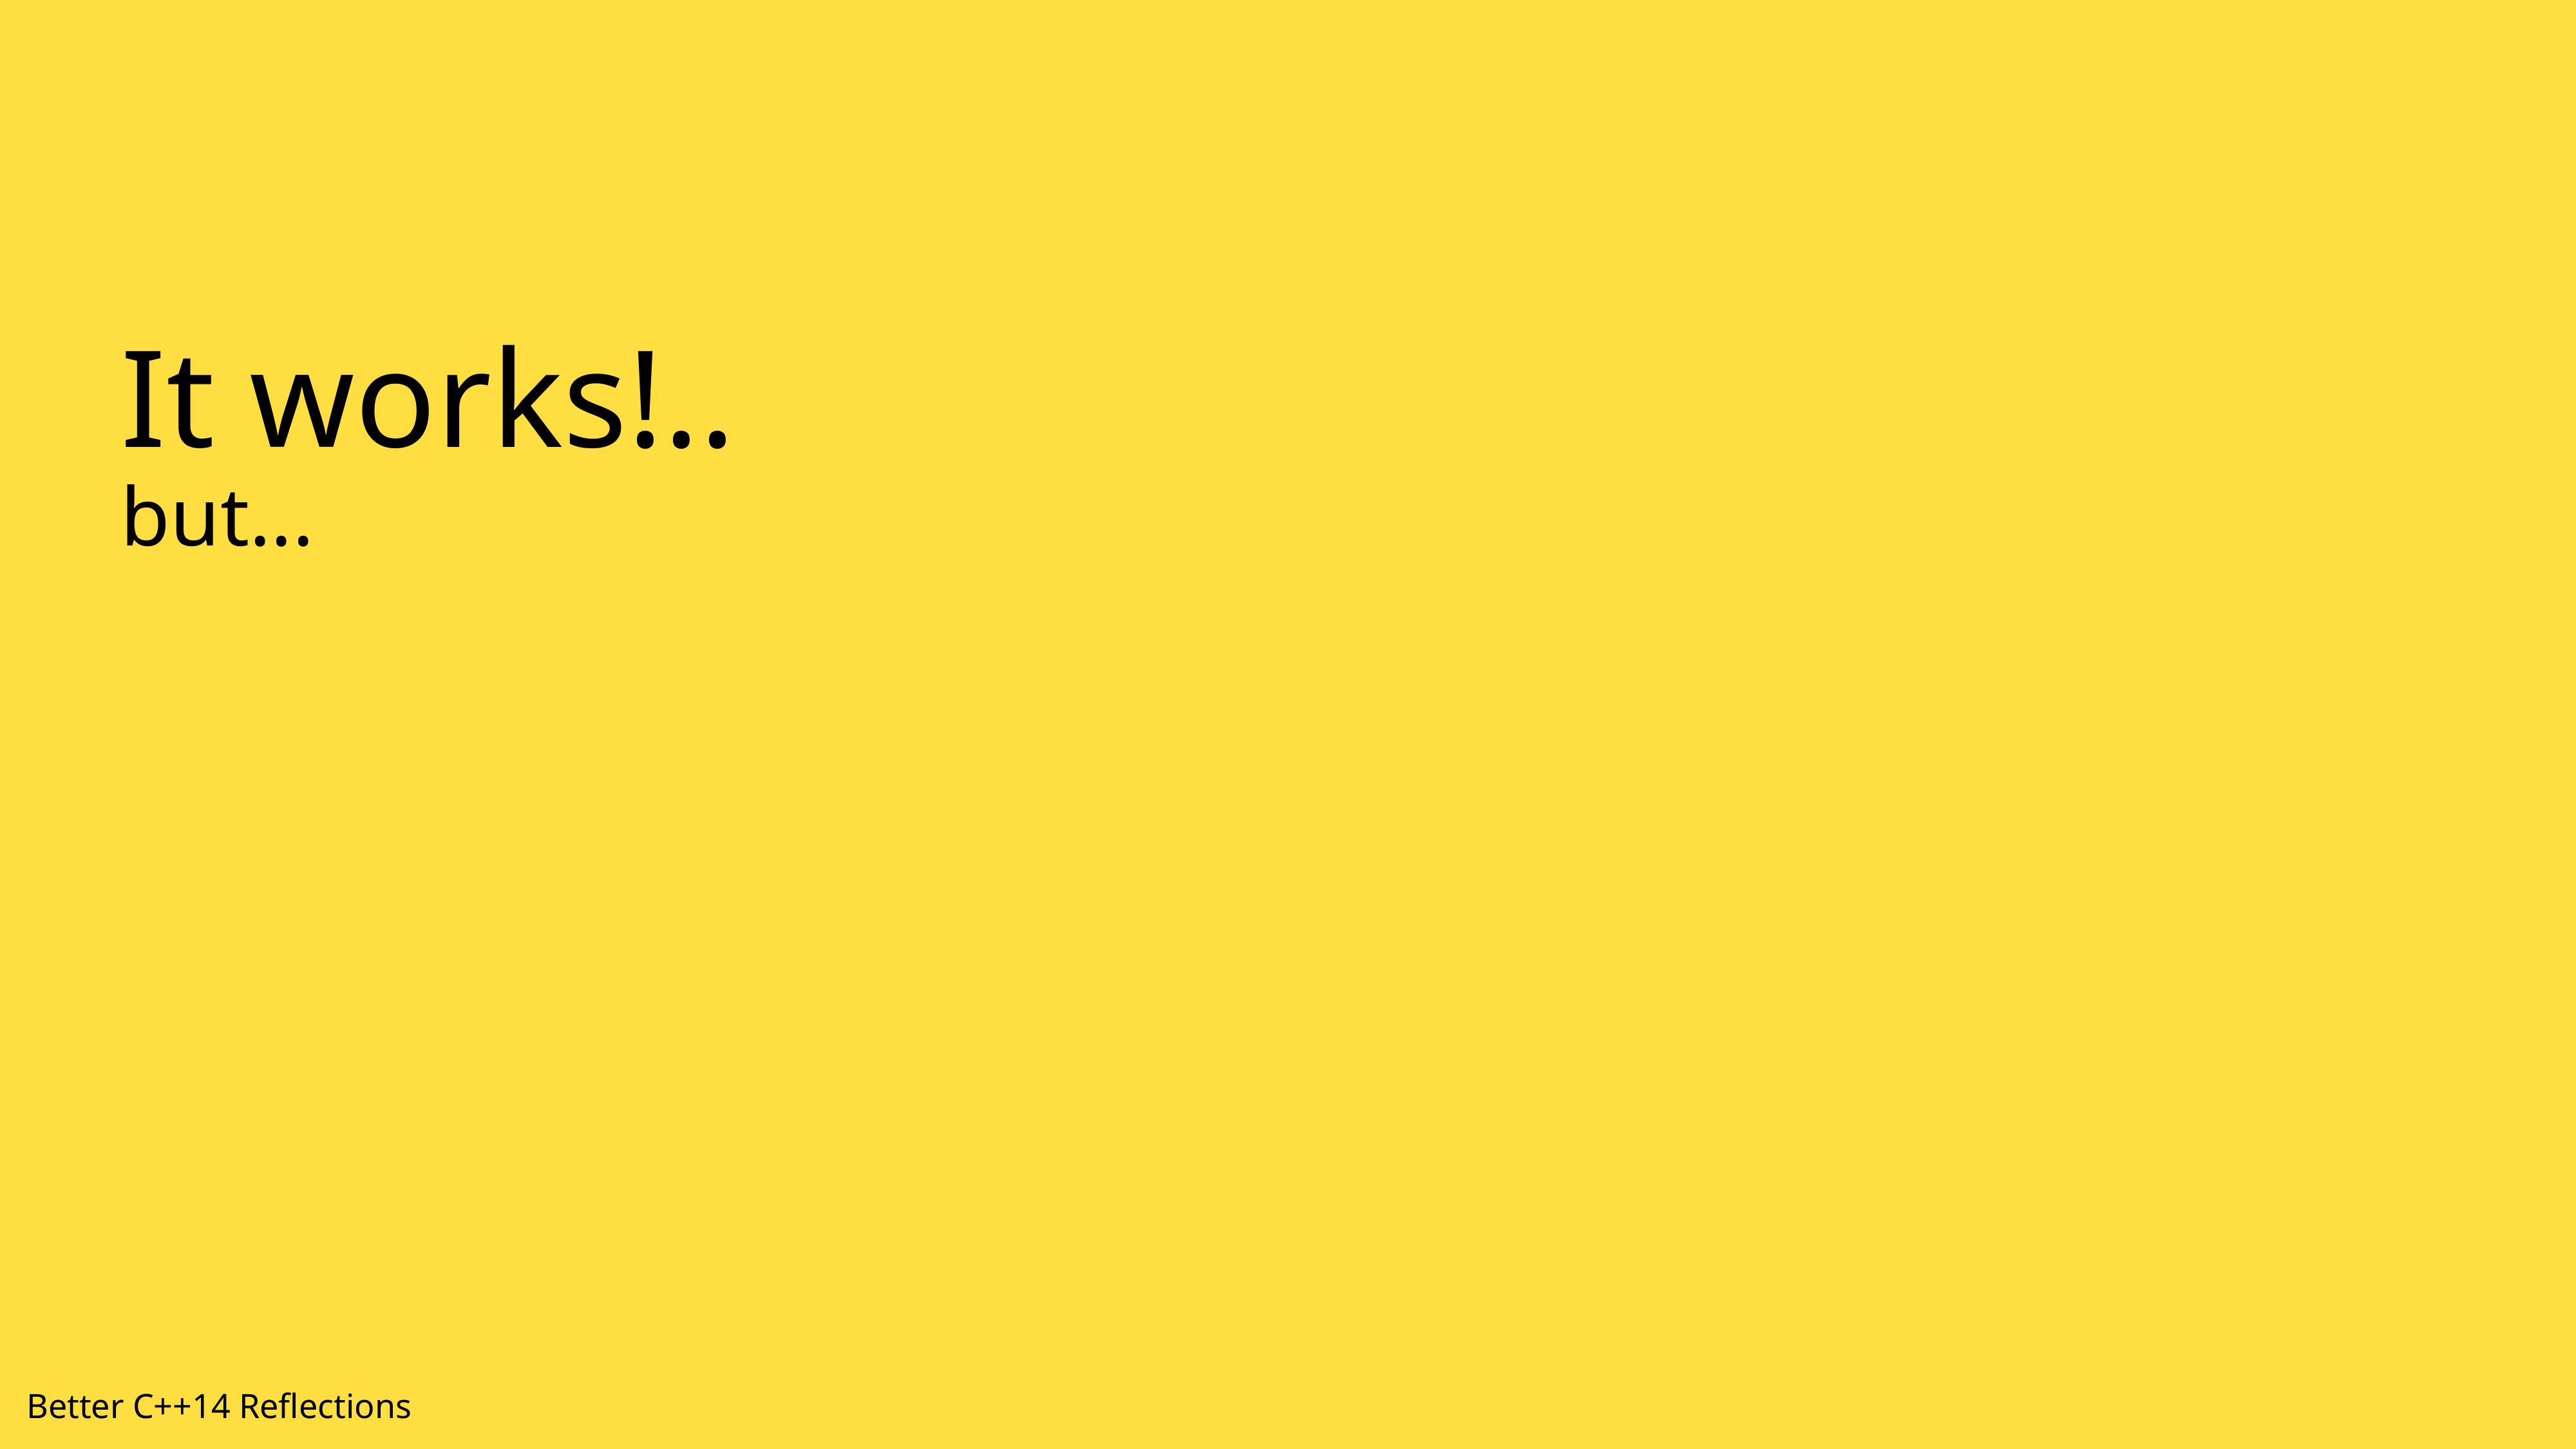

# It works!.. but...
Better C++14 Reflections